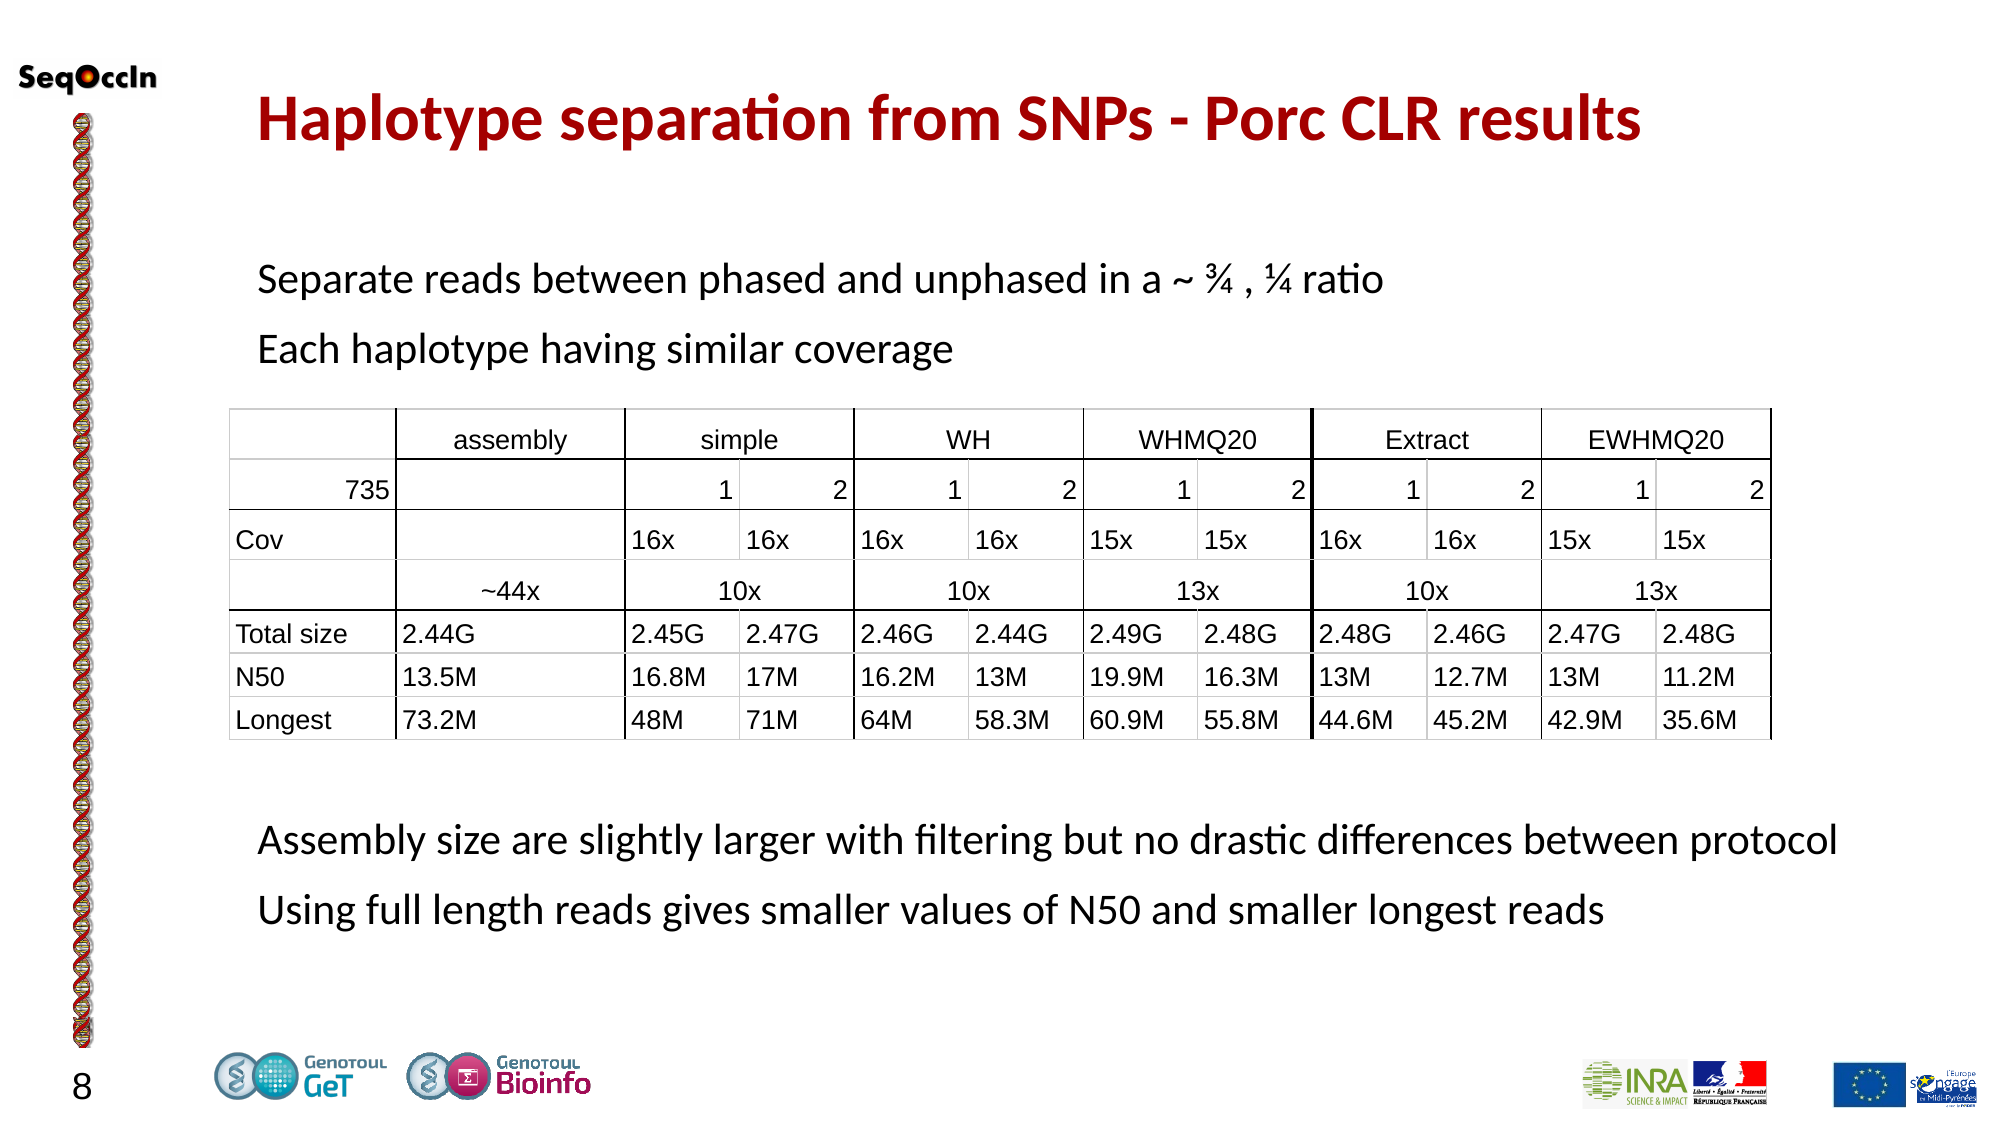

Haplotype separation from SNPs - Porc CLR results
# Separate reads between phased and unphased in a ~ ¾ , ¼ ratio
Each haplotype having similar coverage
Assembly size are slightly larger with filtering but no drastic differences between protocol
Using full length reads gives smaller values of N50 and smaller longest reads
| | assembly | simple | | WH | | WHMQ20 | | Extract | | EWHMQ20 | |
| --- | --- | --- | --- | --- | --- | --- | --- | --- | --- | --- | --- |
| 735 | | 1 | 2 | 1 | 2 | 1 | 2 | 1 | 2 | 1 | 2 |
| Cov | | 16x | 16x | 16x | 16x | 15x | 15x | 16x | 16x | 15x | 15x |
| | ~44x | 10x | | 10x | | 13x | | 10x | | 13x | |
| Total size | 2.44G | 2.45G | 2.47G | 2.46G | 2.44G | 2.49G | 2.48G | 2.48G | 2.46G | 2.47G | 2.48G |
| N50 | 13.5M | 16.8M | 17M | 16.2M | 13M | 19.9M | 16.3M | 13M | 12.7M | 13M | 11.2M |
| Longest | 73.2M | 48M | 71M | 64M | 58.3M | 60.9M | 55.8M | 44.6M | 45.2M | 42.9M | 35.6M |